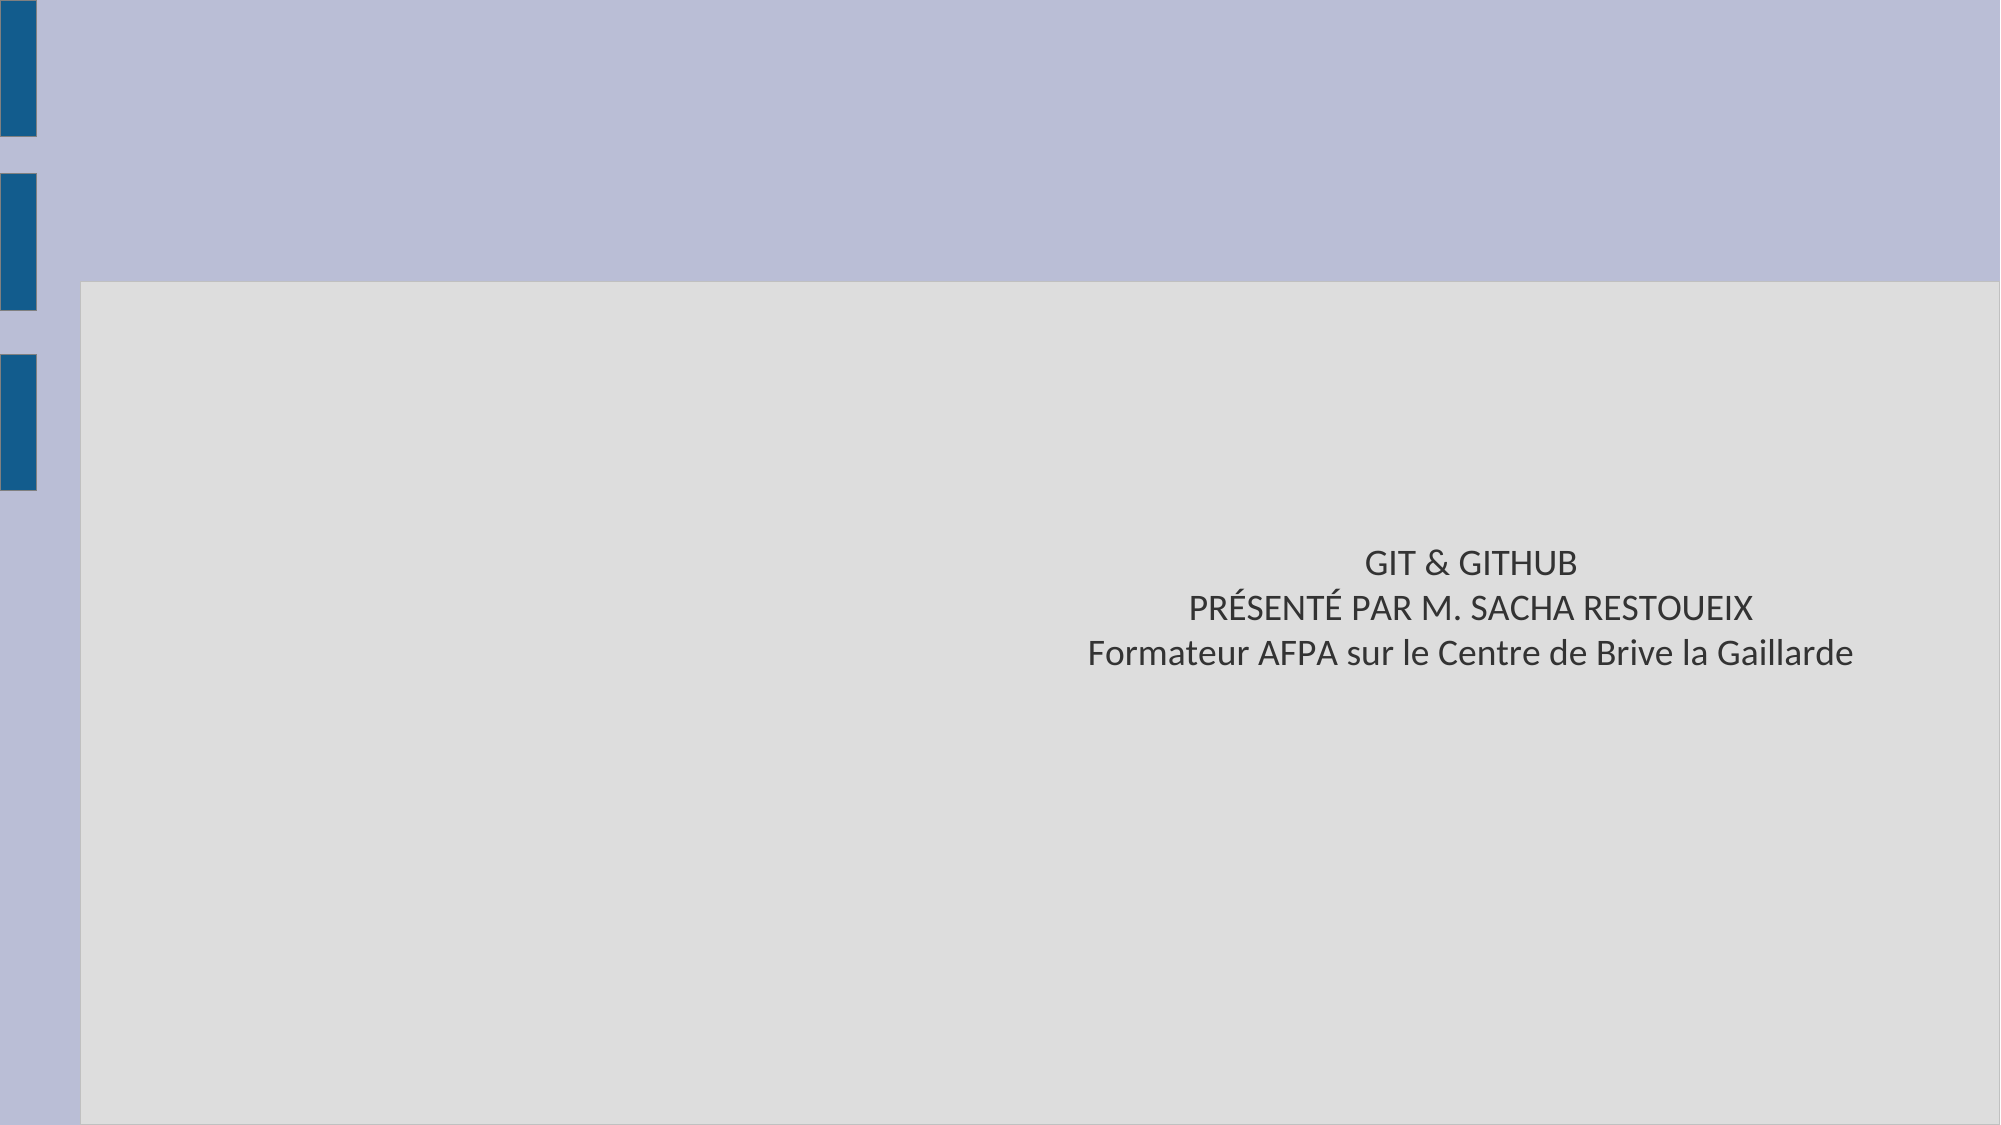

# GIT & GITHUB PRÉSENTÉ PAR M. SACHA RESTOUEIX Formateur AFPA sur le Centre de Brive la Gaillarde